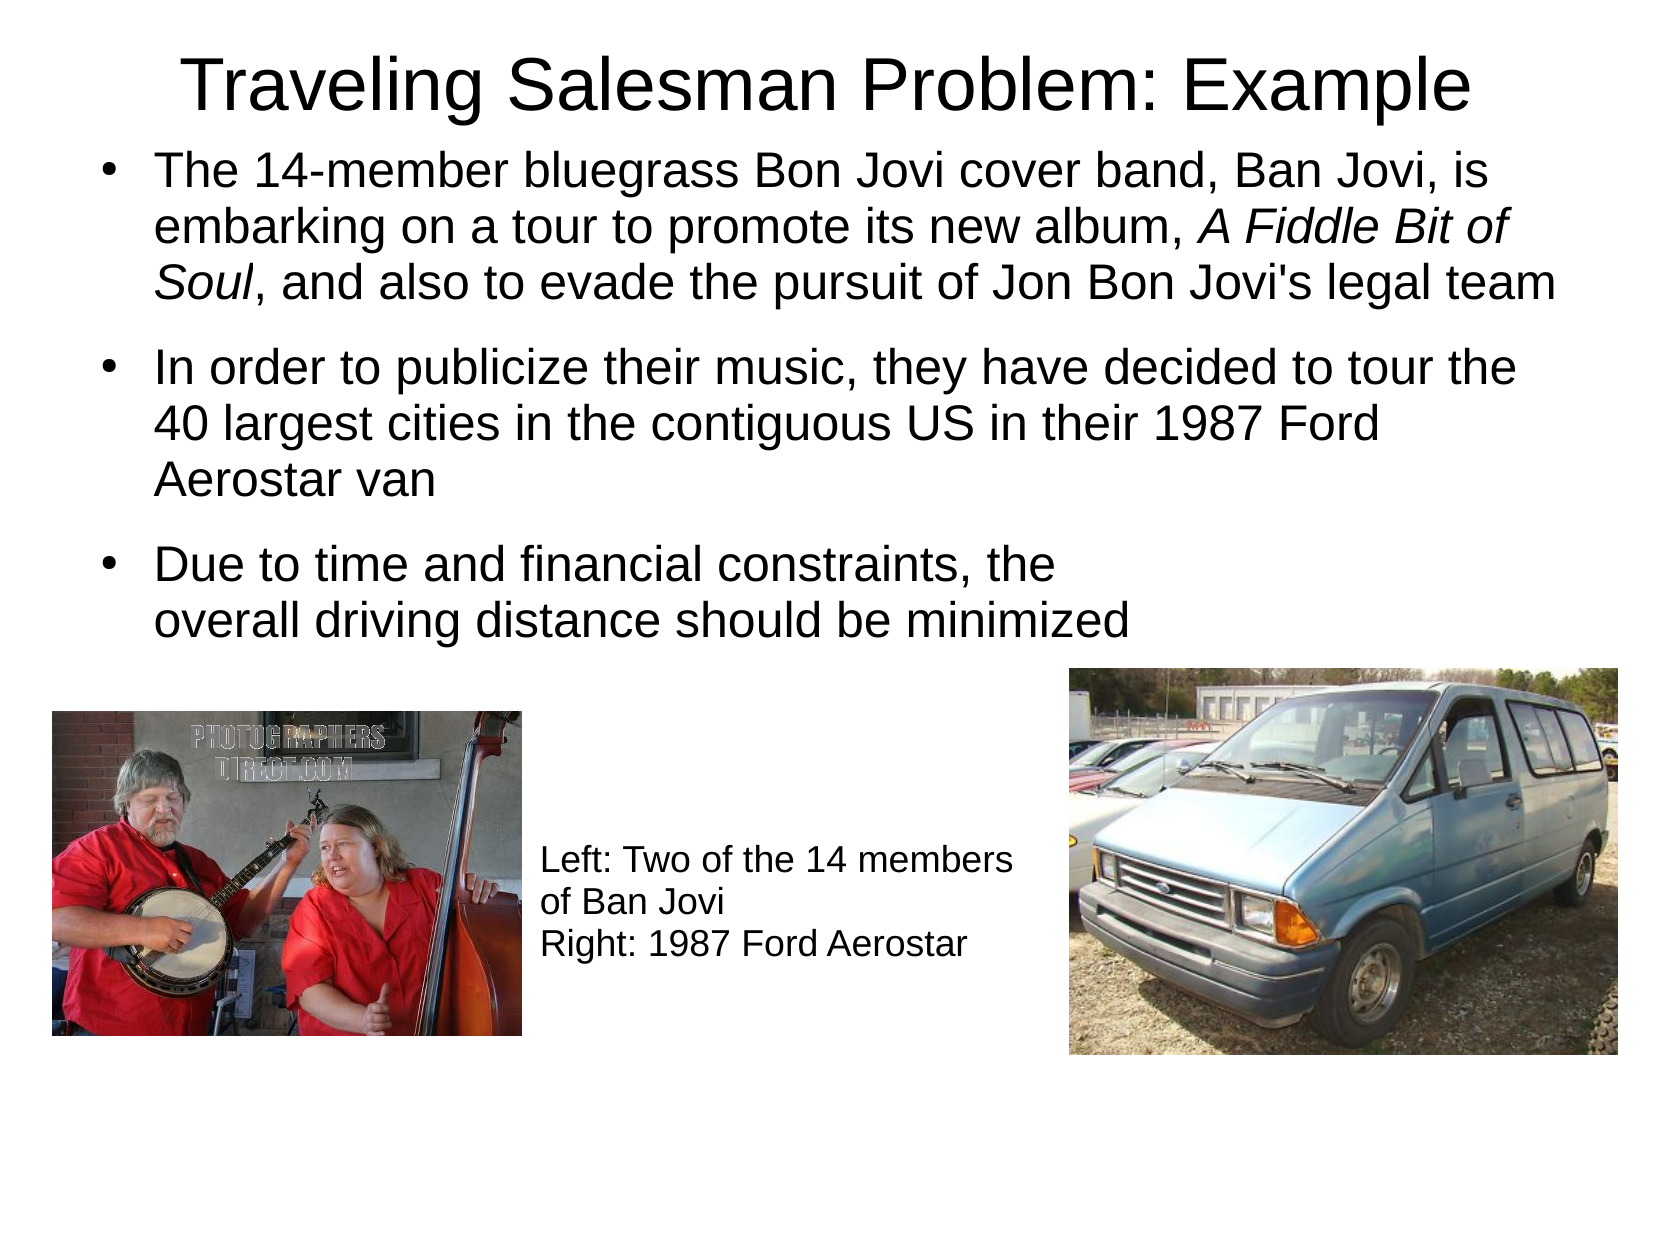

# Traveling Salesman Problem: Example
The 14-member bluegrass Bon Jovi cover band, Ban Jovi, is embarking on a tour to promote its new album, A Fiddle Bit of Soul, and also to evade the pursuit of Jon Bon Jovi's legal team
In order to publicize their music, they have decided to tour the 40 largest cities in the contiguous US in their 1987 Ford Aerostar van
Due to time and financial constraints, the
overall driving distance should be minimized
Left: Two of the 14 members of Ban Jovi
Right: 1987 Ford Aerostar